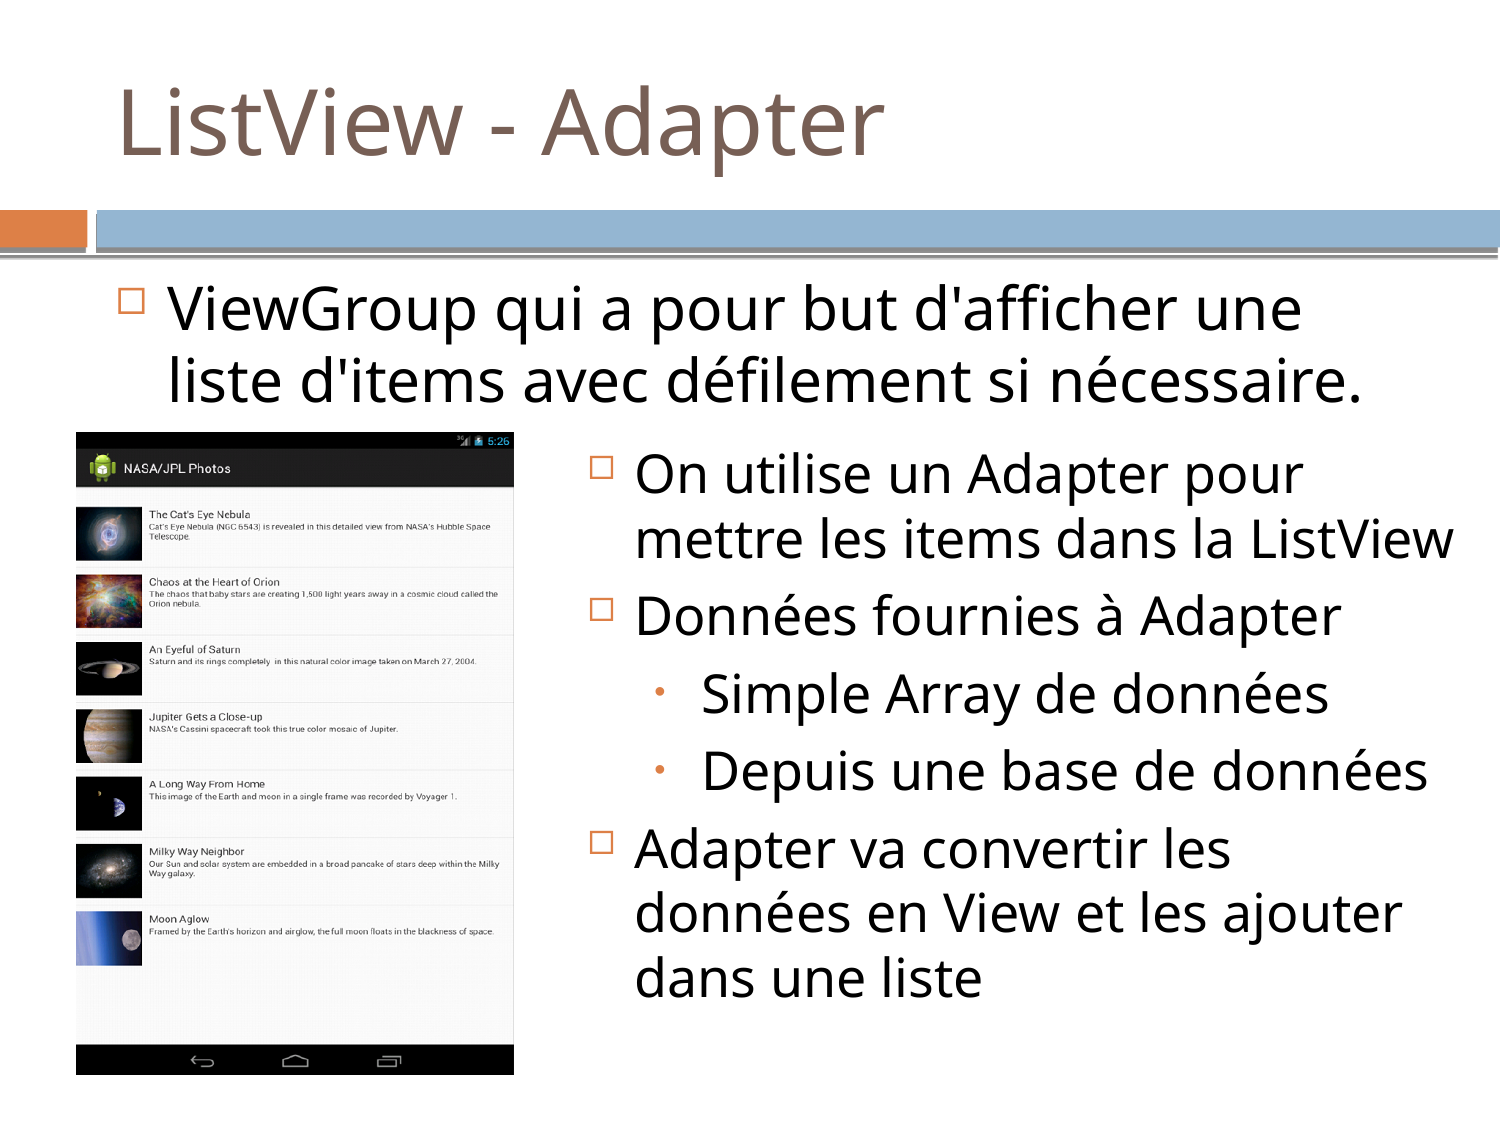

# ListView - Adapter
ViewGroup qui a pour but d'afficher une liste d'items avec défilement si nécessaire.
On utilise un Adapter pour mettre les items dans la ListView
Données fournies à Adapter
Simple Array de données
Depuis une base de données
Adapter va convertir les données en View et les ajouter dans une liste